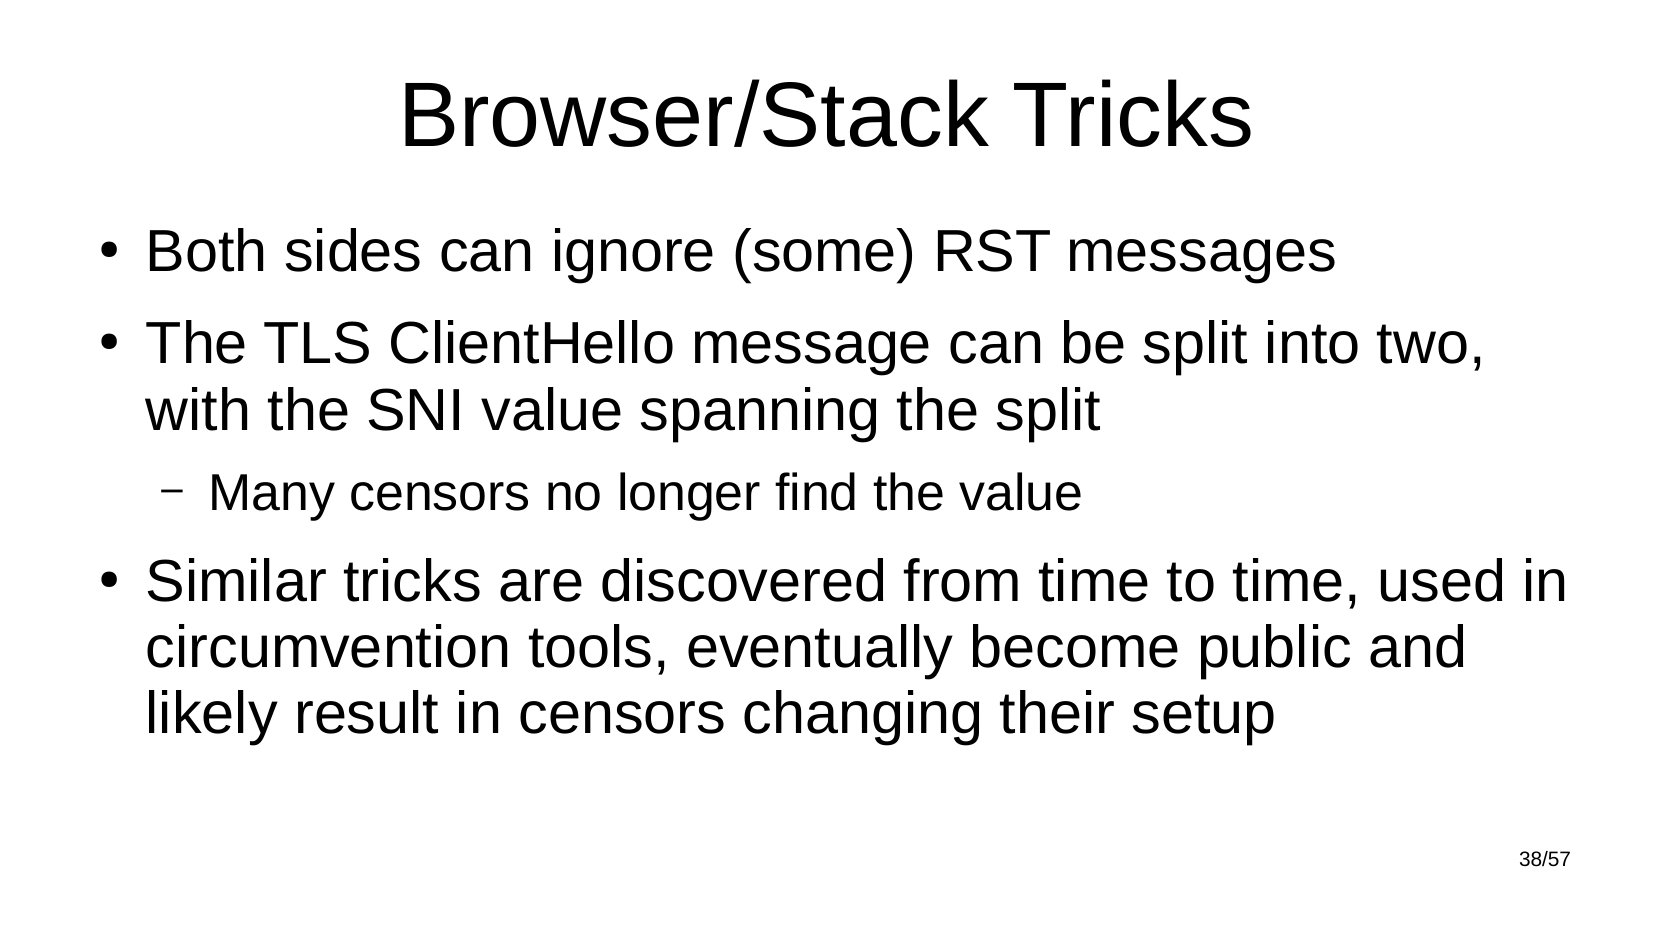

# Browser/Stack Tricks
Both sides can ignore (some) RST messages
The TLS ClientHello message can be split into two, with the SNI value spanning the split
Many censors no longer find the value
Similar tricks are discovered from time to time, used in circumvention tools, eventually become public and likely result in censors changing their setup
38